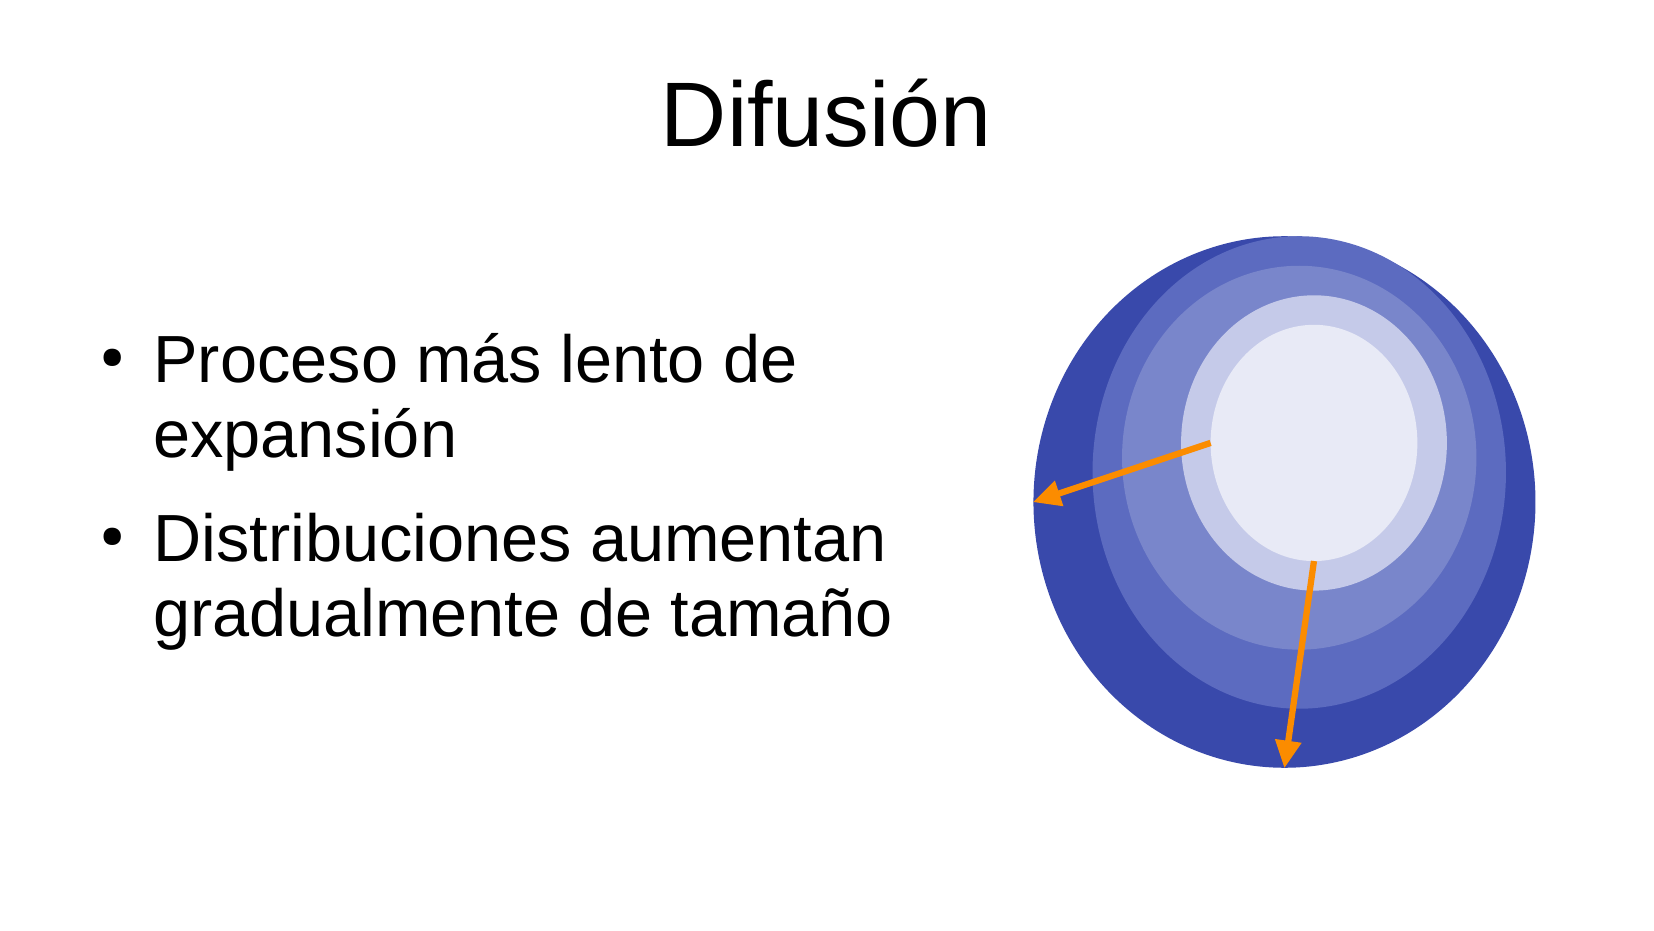

# Difusión
Proceso más lento de expansión
Distribuciones aumentan gradualmente de tamaño